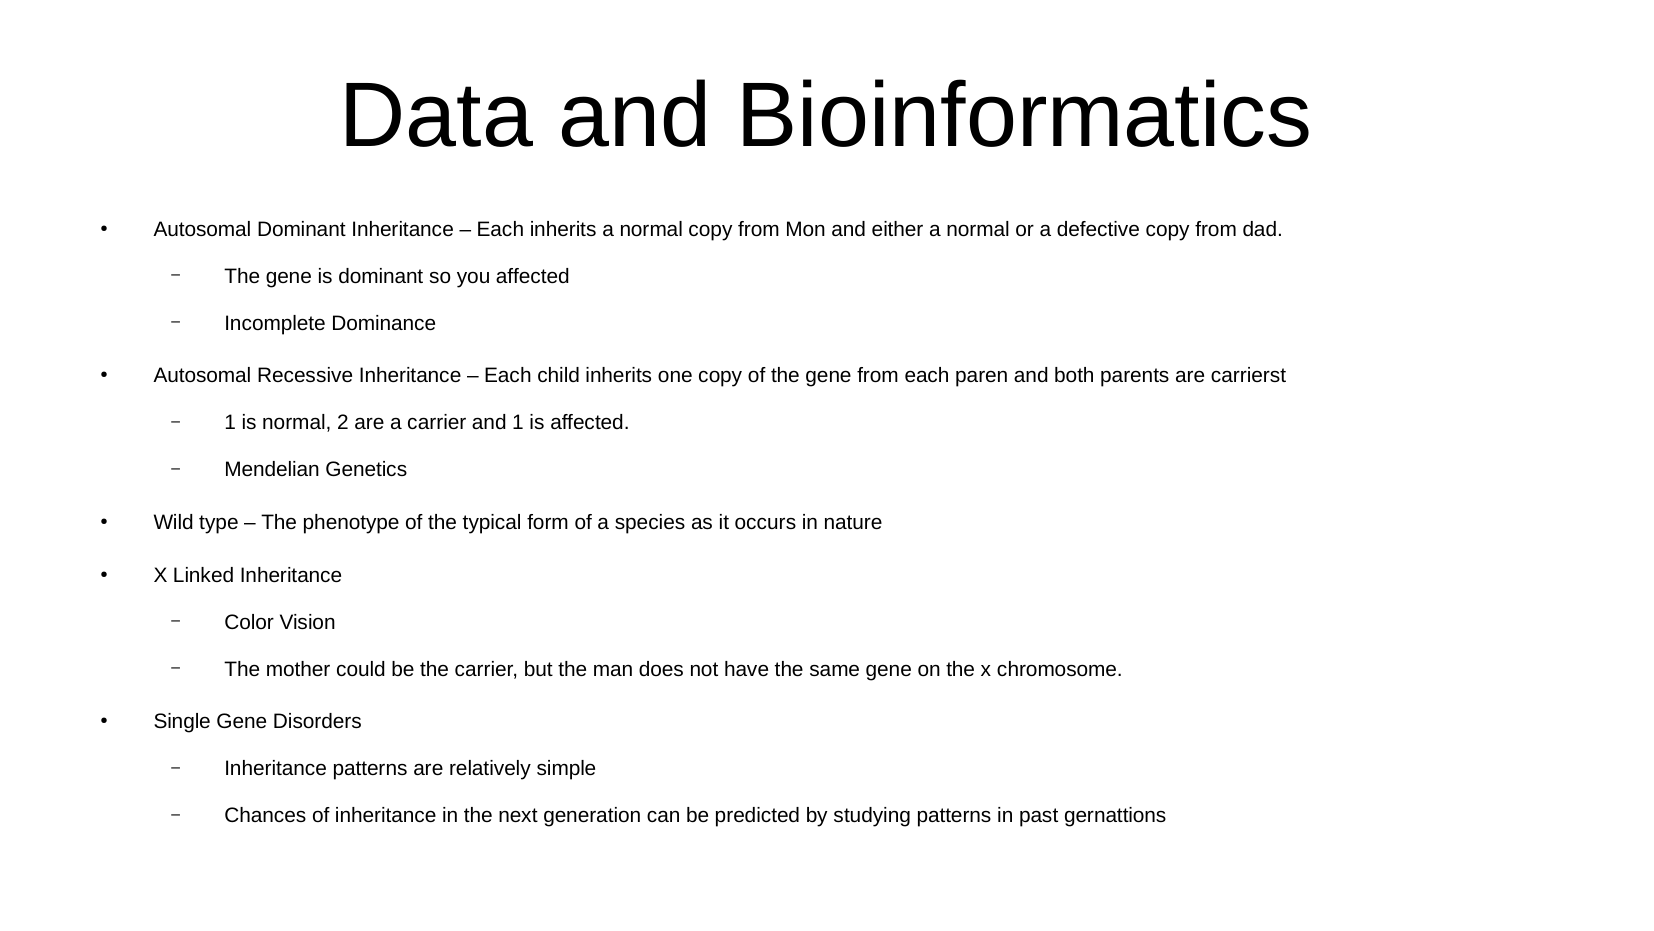

# Data and Bioinformatics
Autosomal Dominant Inheritance – Each inherits a normal copy from Mon and either a normal or a defective copy from dad.
The gene is dominant so you affected
Incomplete Dominance
Autosomal Recessive Inheritance – Each child inherits one copy of the gene from each paren and both parents are carrierst
1 is normal, 2 are a carrier and 1 is affected.
Mendelian Genetics
Wild type – The phenotype of the typical form of a species as it occurs in nature
X Linked Inheritance
Color Vision
The mother could be the carrier, but the man does not have the same gene on the x chromosome.
Single Gene Disorders
Inheritance patterns are relatively simple
Chances of inheritance in the next generation can be predicted by studying patterns in past gernattions